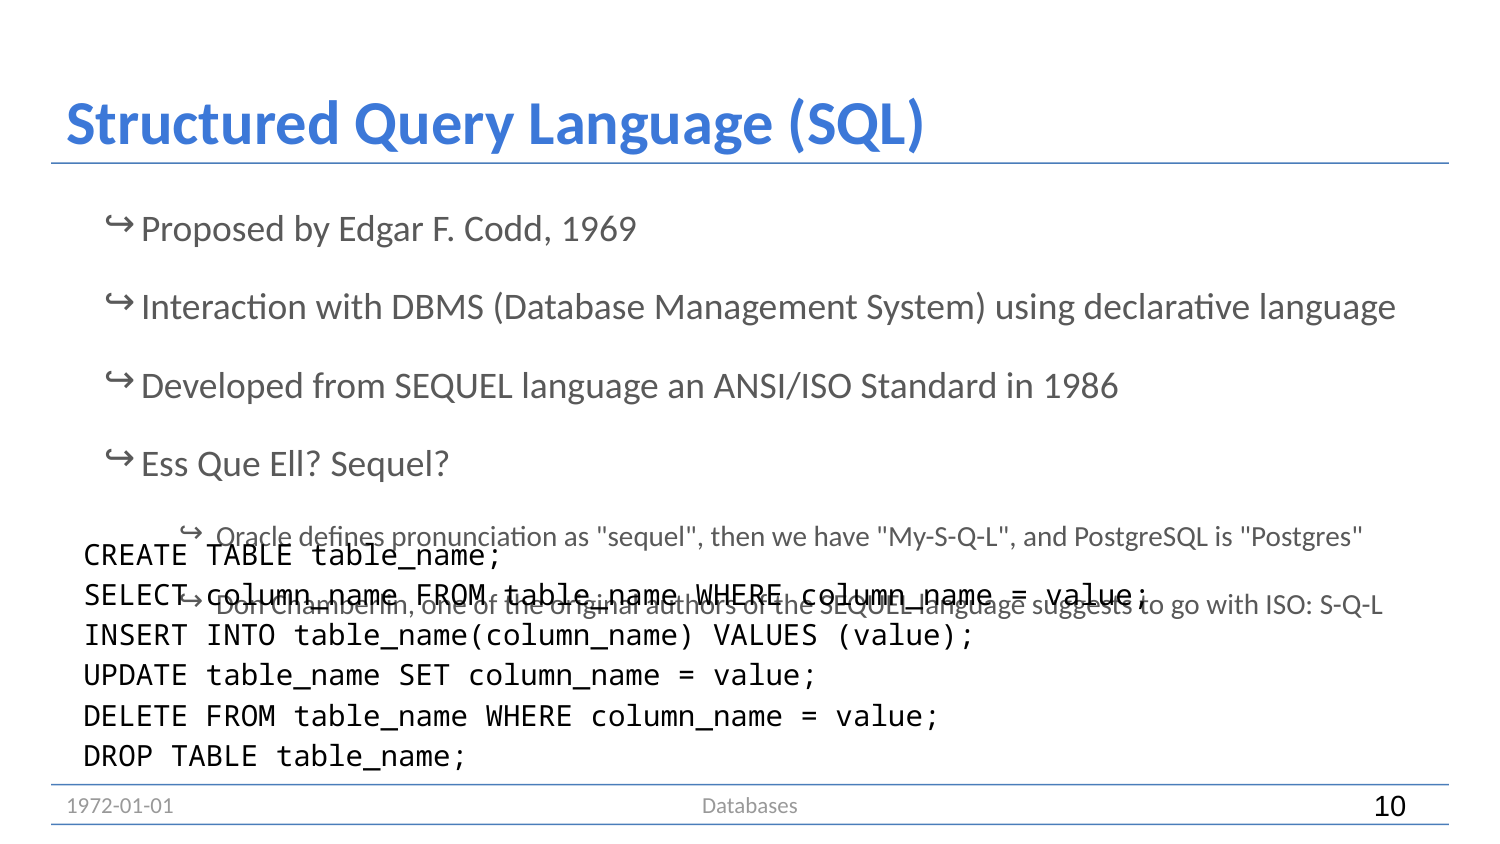

# Structured Query Language (SQL)
Proposed by Edgar F. Codd, 1969
Interaction with DBMS (Database Management System) using declarative language
Developed from SEQUEL language an ANSI/ISO Standard in 1986
Ess Que Ell? Sequel?
Oracle defines pronunciation as "sequel", then we have "My-S-Q-L", and PostgreSQL is "Postgres"
Don Chamberlin, one of the original authors of the SEQUEL language suggests to go with ISO: S-Q-L
CREATE TABLE table_name;
SELECT column_name FROM table_name WHERE column_name = value;
INSERT INTO table_name(column_name) VALUES (value);
UPDATE table_name SET column_name = value;
DELETE FROM table_name WHERE column_name = value;
DROP TABLE table_name;